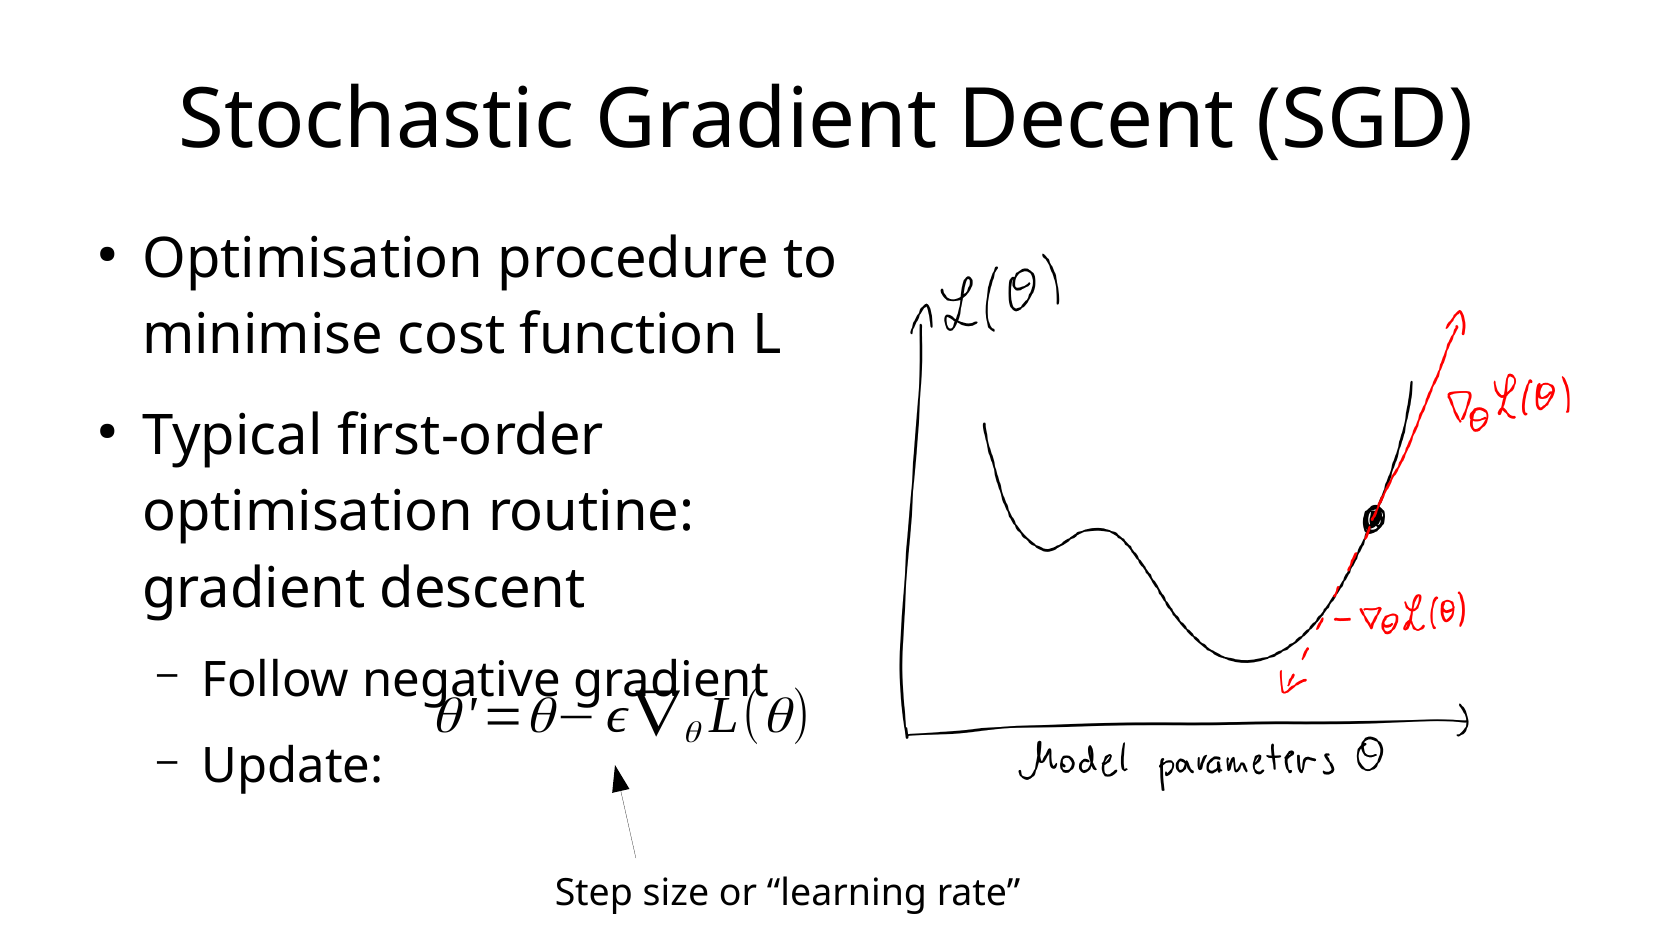

# Stochastic Gradient Decent (SGD)
Optimisation procedure to minimise cost function L
Typical first-order optimisation routine: gradient descent
Follow negative gradient
Update:
Step size or “learning rate”